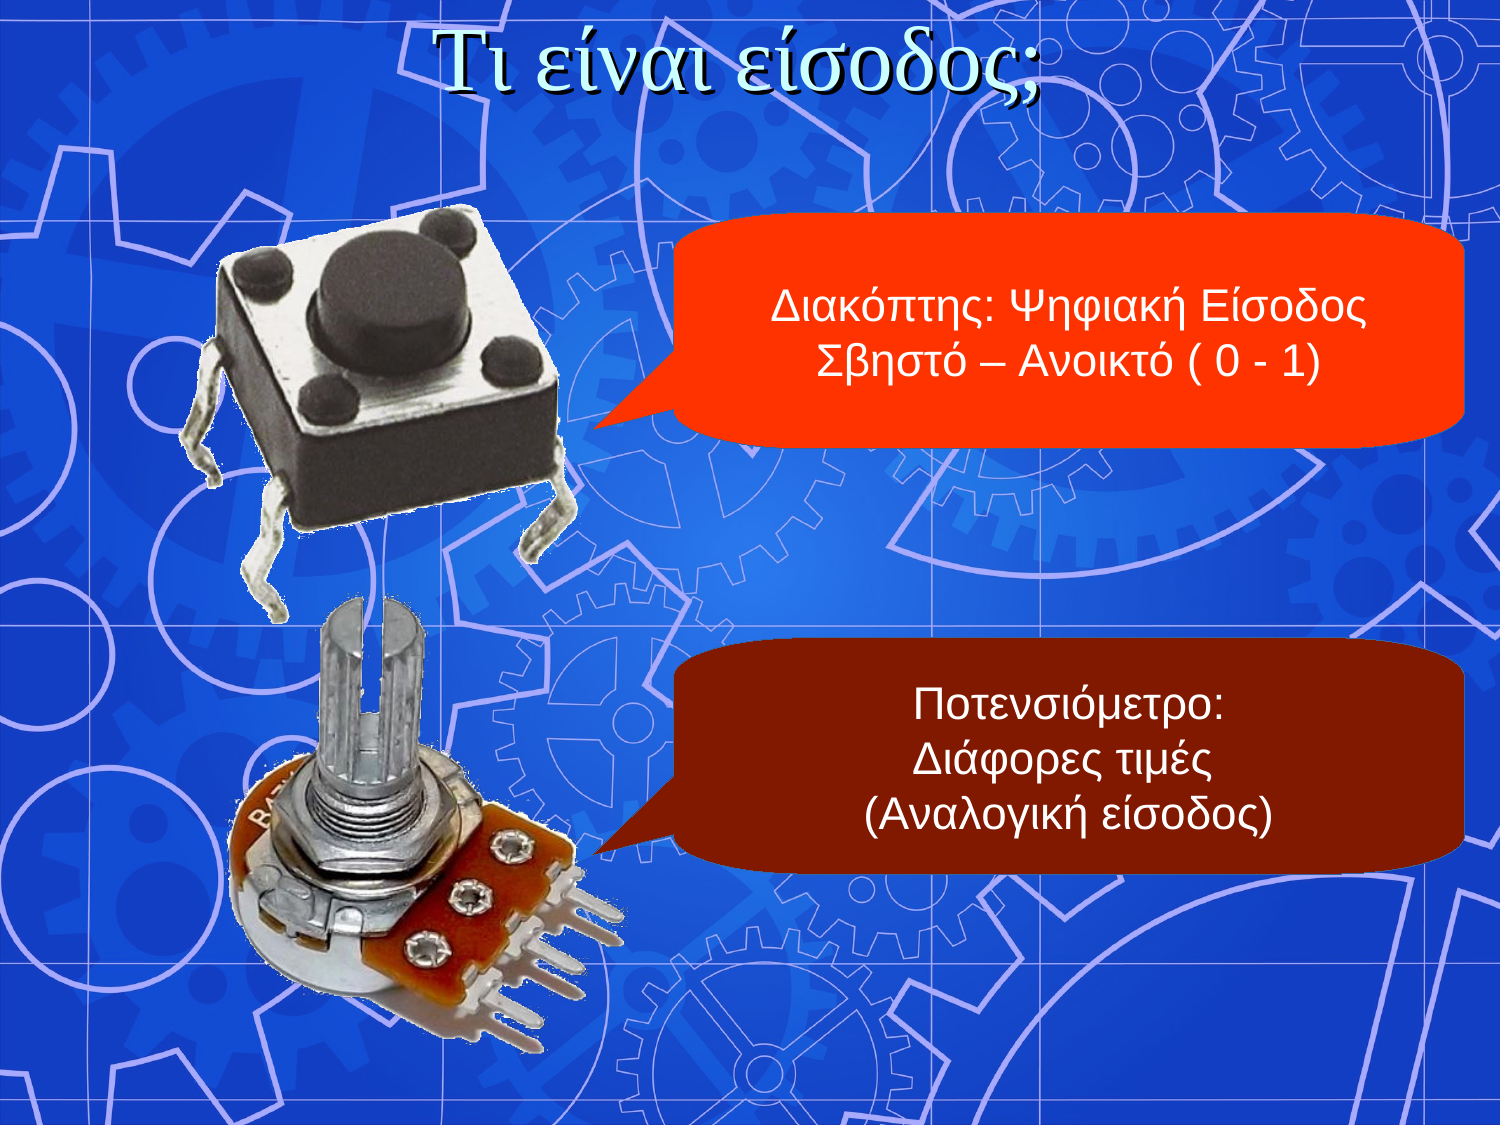

# Τι είναι είσοδος;
Διακόπτης: Ψηφιακή Είσοδος
Σβηστό – Ανοικτό ( 0 - 1)
Ποτενσιόμετρο:
Διάφορες τιμές
(Αναλογική είσοδος)